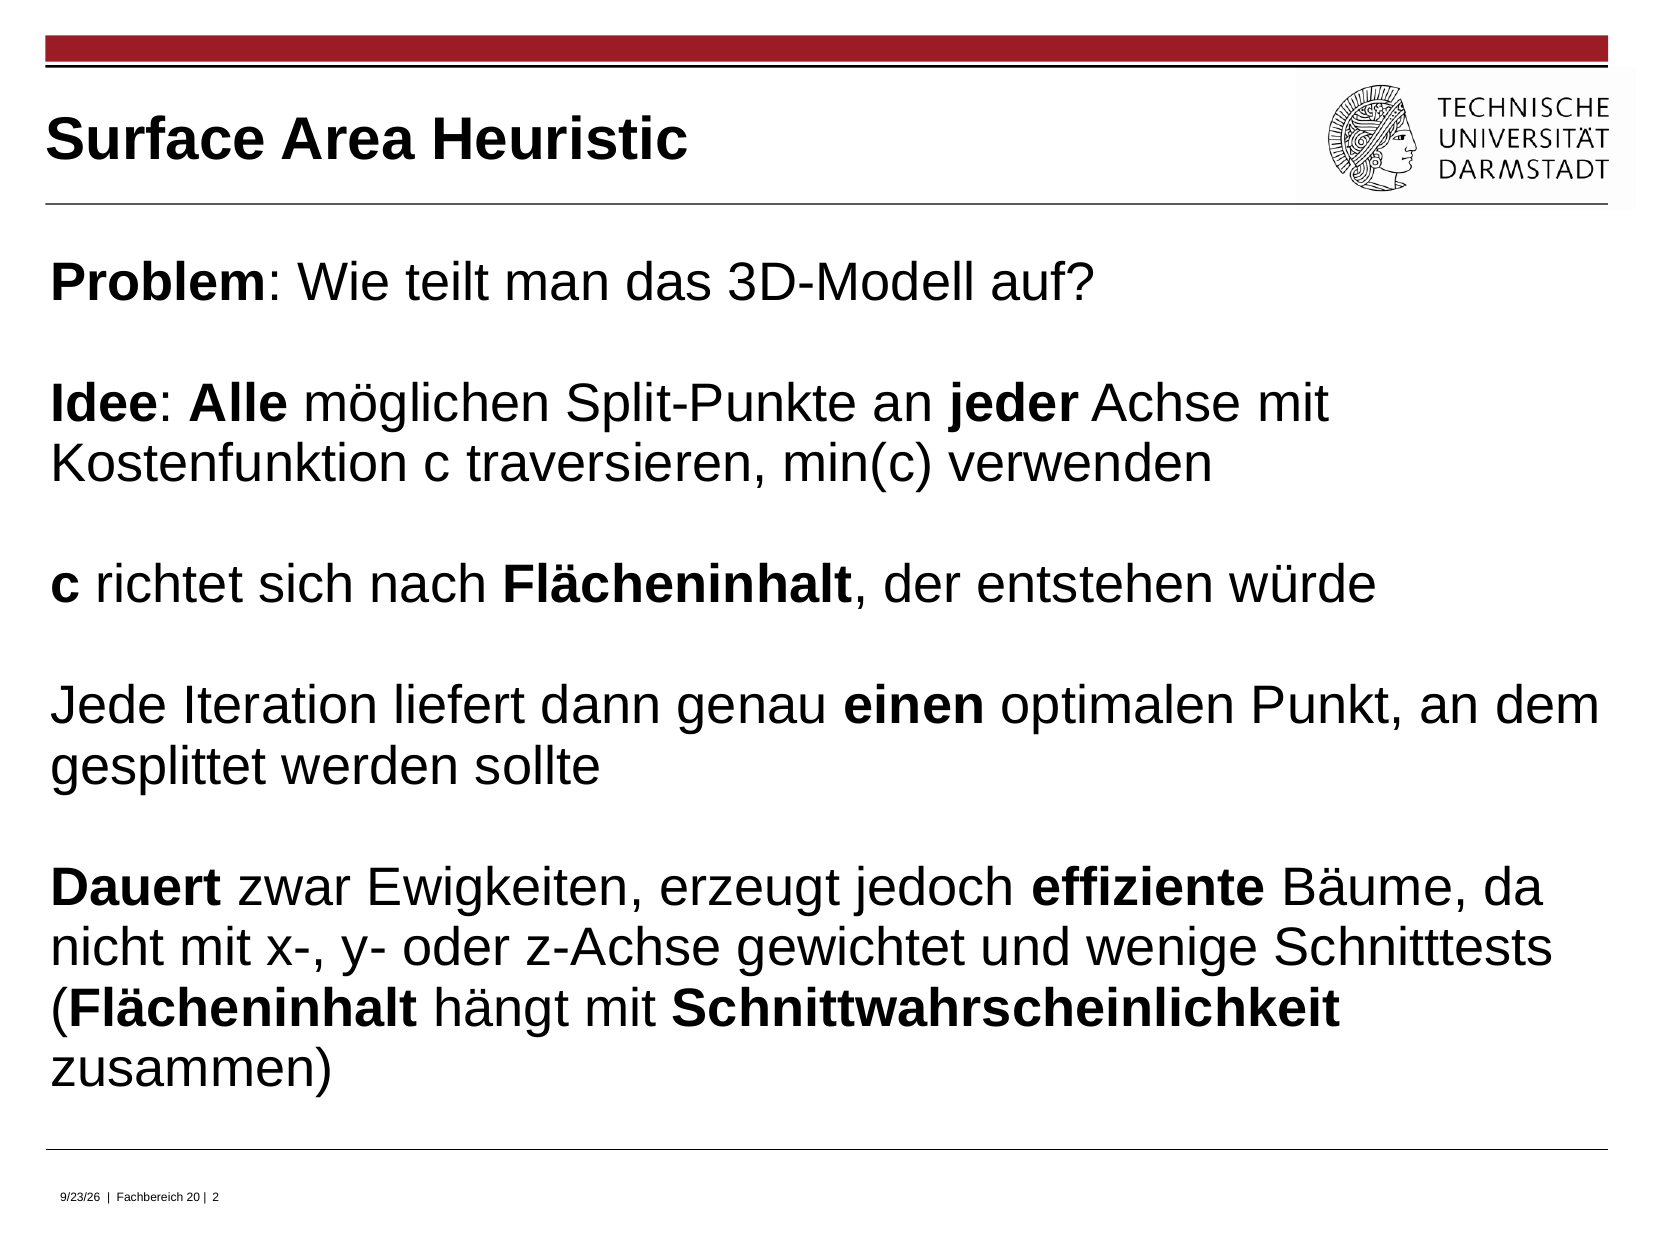

# Surface Area Heuristic
Problem: Wie teilt man das 3D-Modell auf?
Idee: Alle möglichen Split-Punkte an jeder Achse mit Kostenfunktion c traversieren, min(c) verwenden
c richtet sich nach Flächeninhalt, der entstehen würde
Jede Iteration liefert dann genau einen optimalen Punkt, an dem gesplittet werden sollte
Dauert zwar Ewigkeiten, erzeugt jedoch effiziente Bäume, da nicht mit x-, y- oder z-Achse gewichtet und wenige Schnitttests (Flächeninhalt hängt mit Schnittwahrscheinlichkeit zusammen)